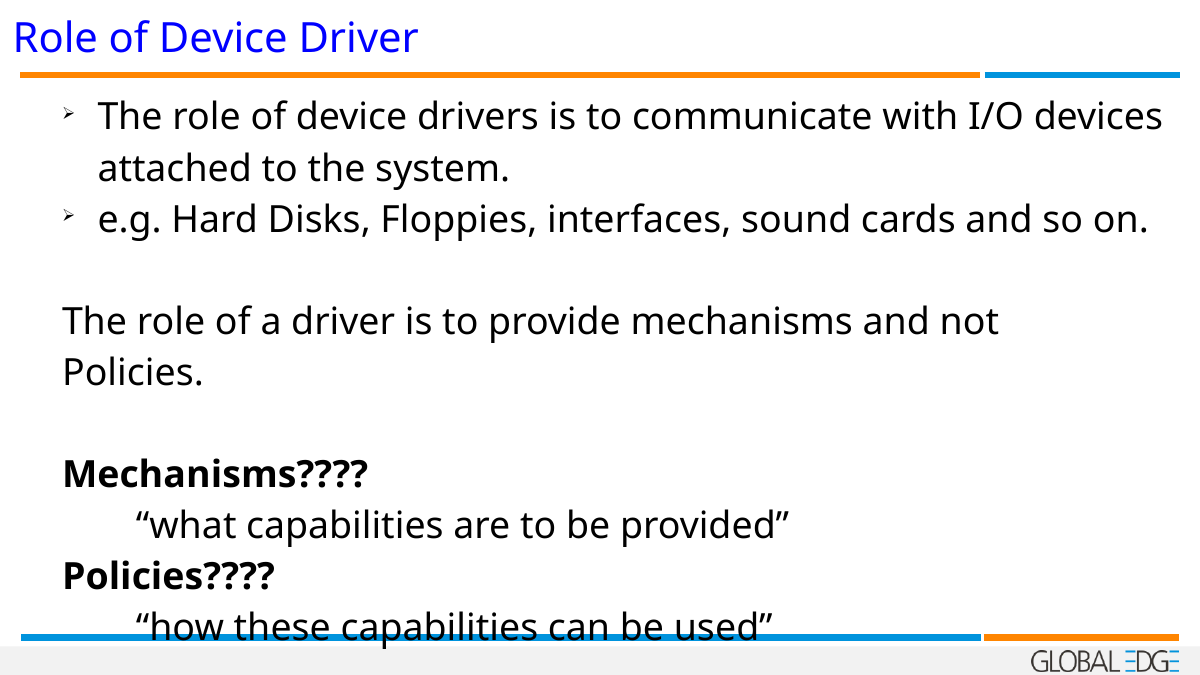

# Role of Device Driver
The role of device drivers is to communicate with I/O devices attached to the system.
e.g. Hard Disks, Floppies, interfaces, sound cards and so on.
The role of a driver is to provide mechanisms and not
Policies.
Mechanisms????
	“what capabilities are to be provided”
Policies????
	“how these capabilities can be used”